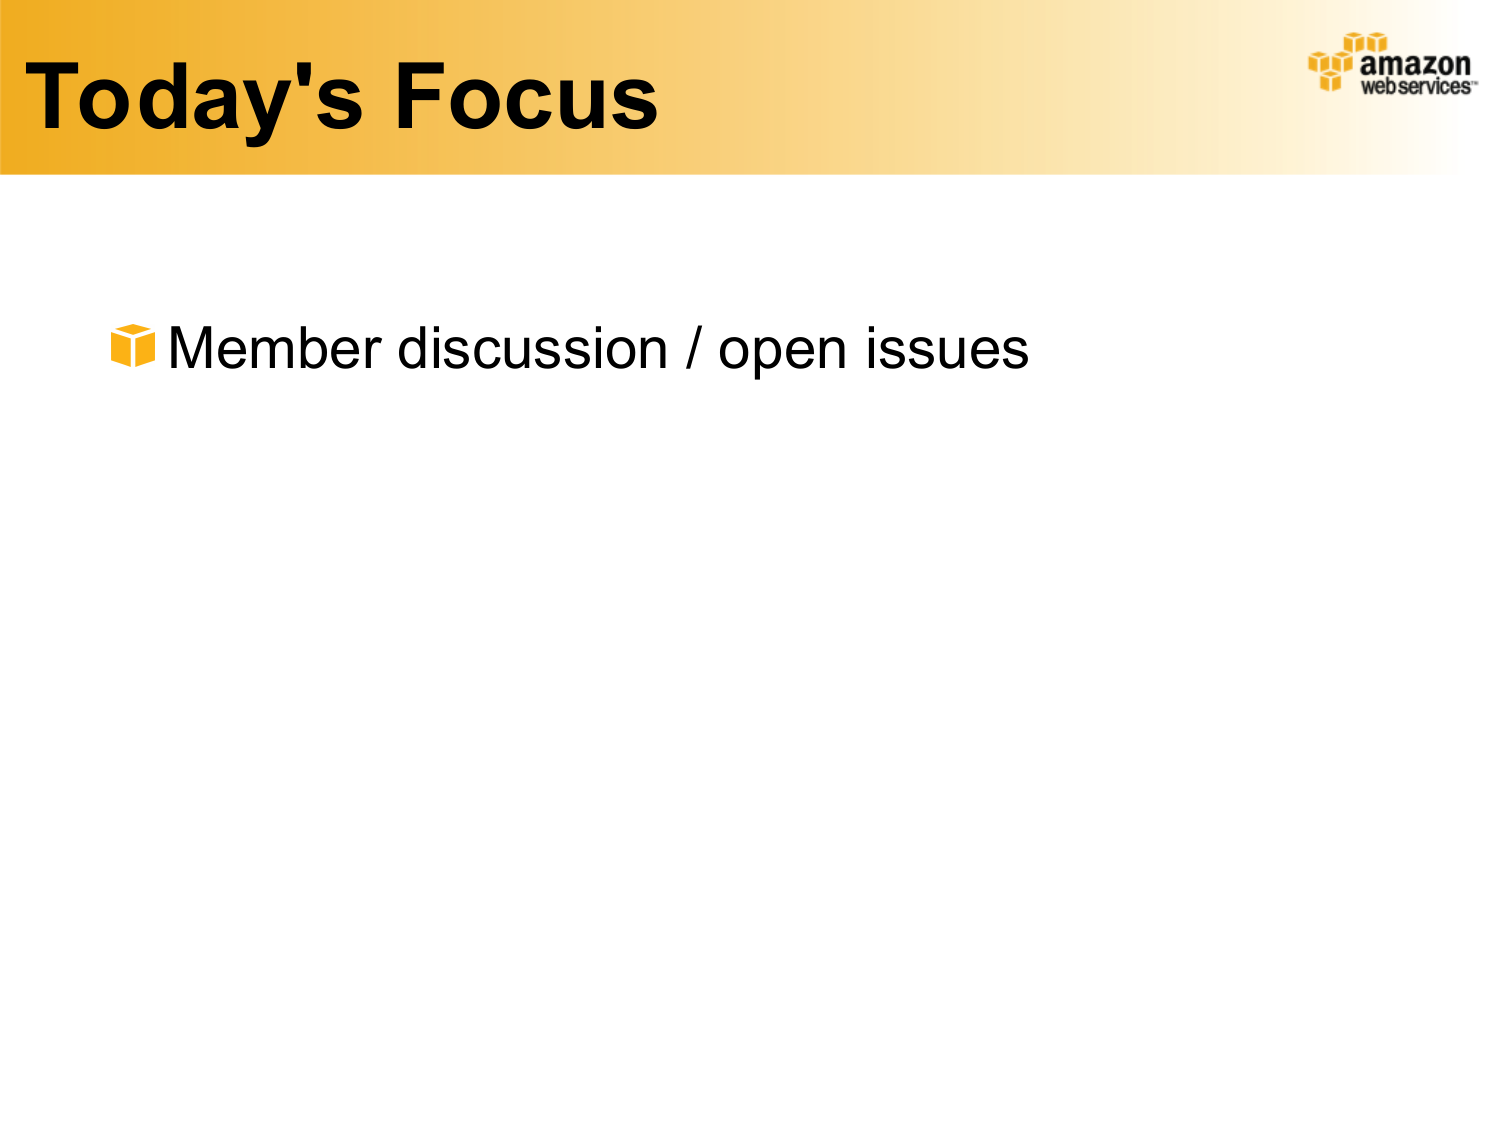

# Today's Focus
Member discussion / open issues